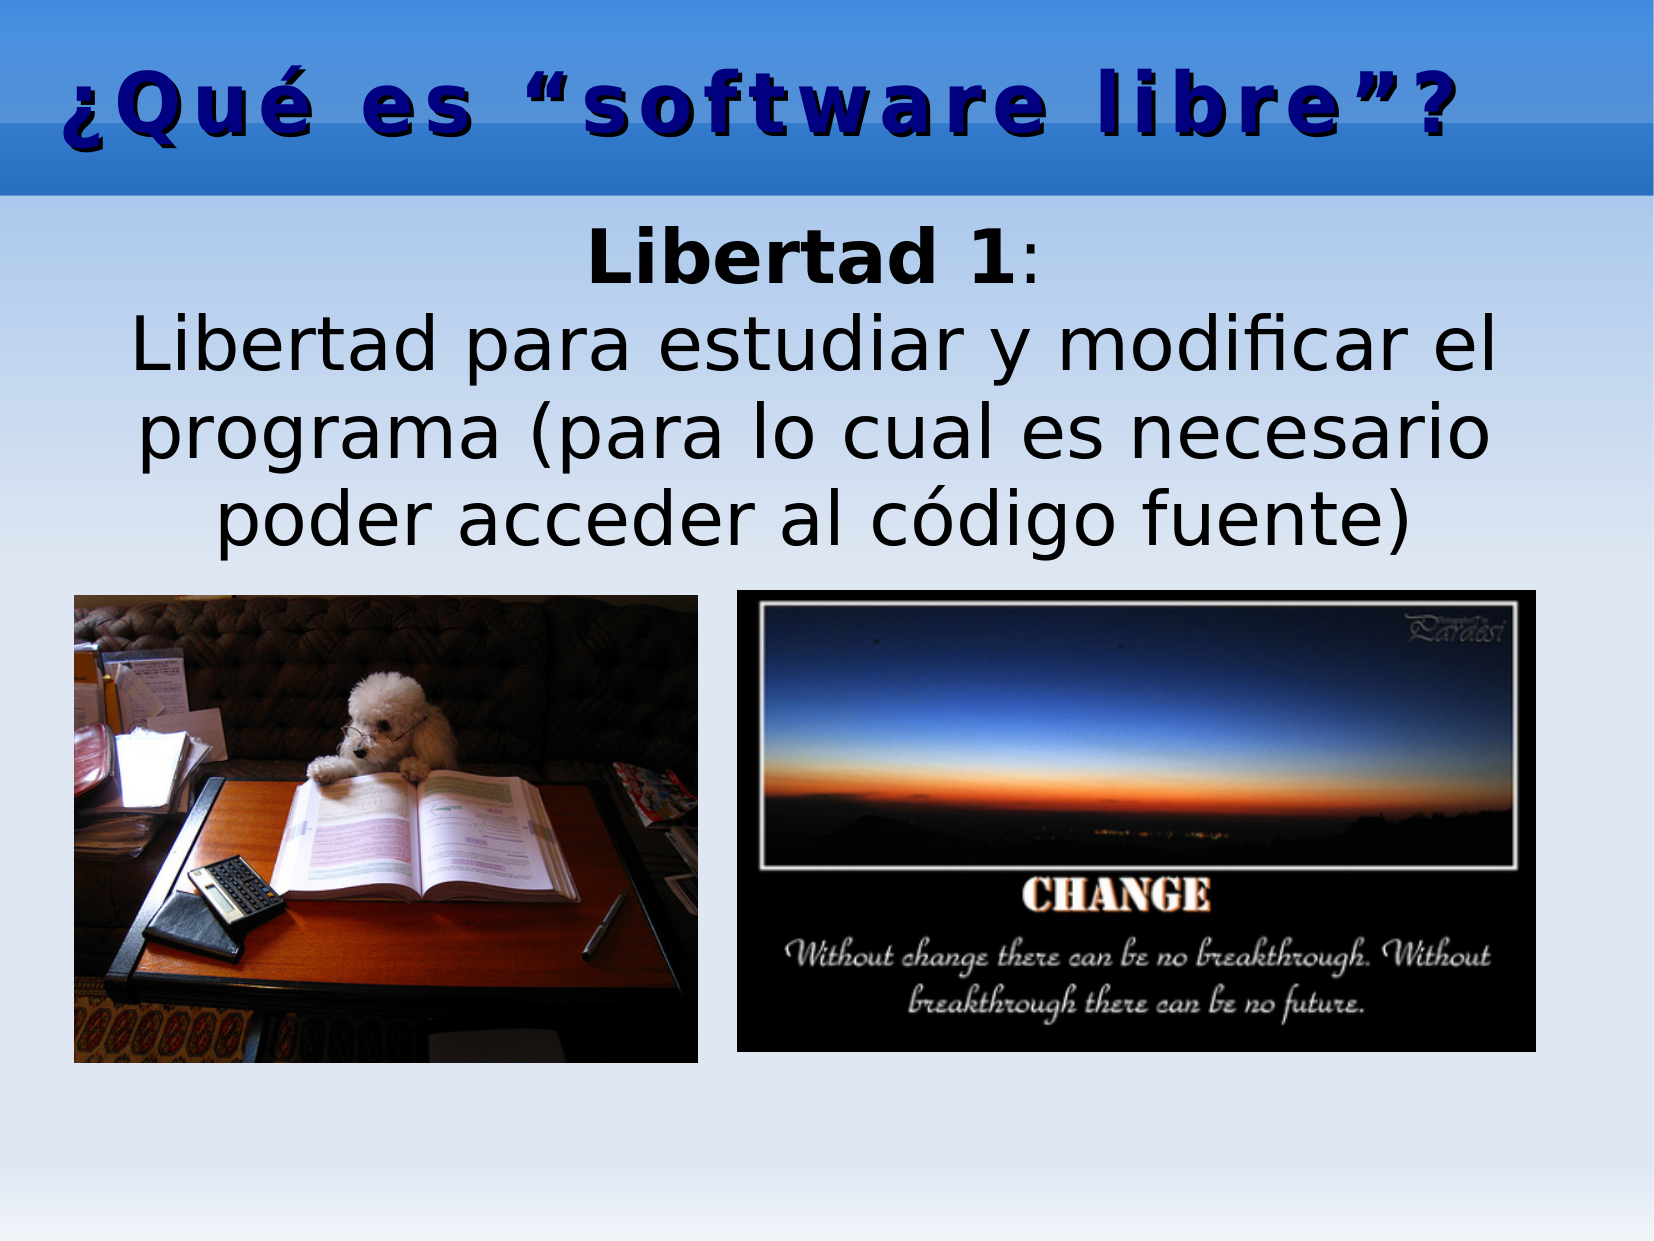

# ¿Qué es “software libre”?
Libertad 1:
Libertad para estudiar y modificar el programa (para lo cual es necesario
poder acceder al código fuente)